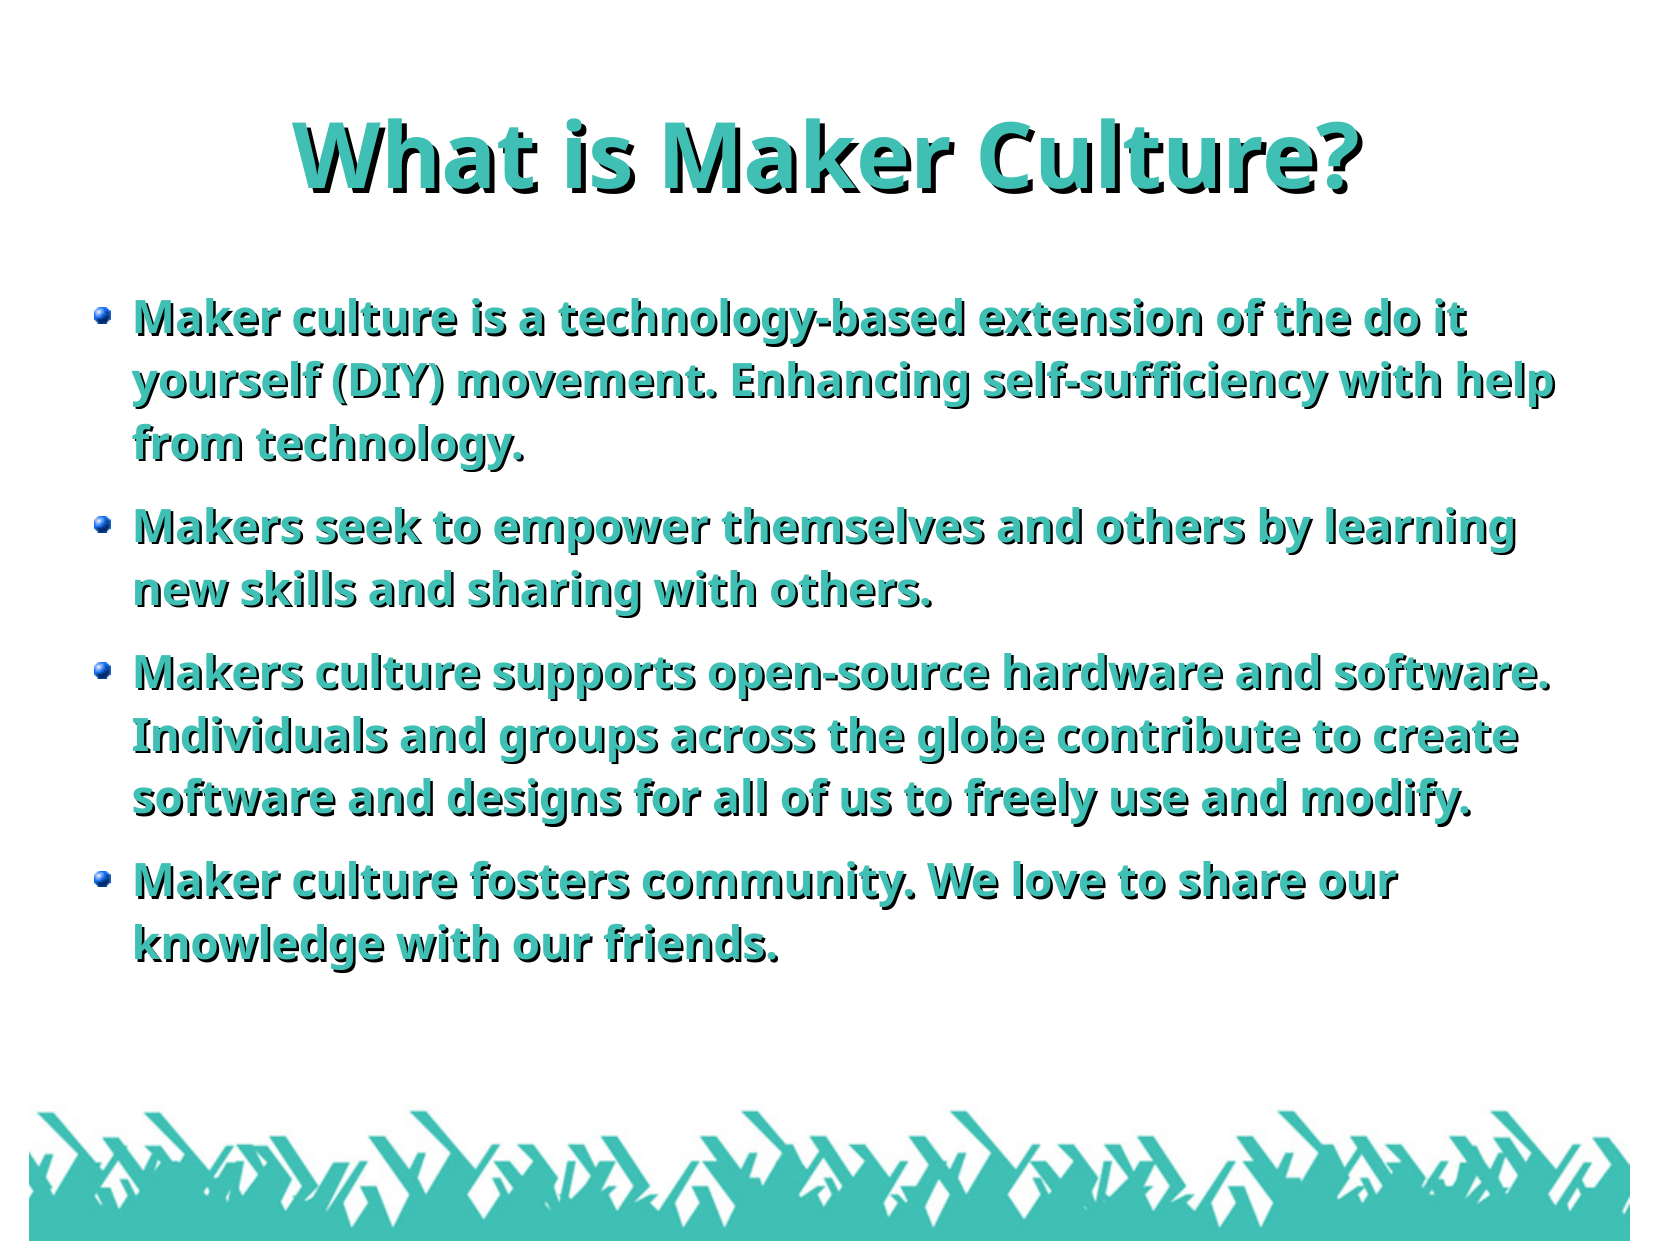

# What is Maker Culture?
Maker culture is a technology-based extension of the do it yourself (DIY) movement. Enhancing self-sufficiency with help from technology.
Makers seek to empower themselves and others by learning new skills and sharing with others.
Makers culture supports open-source hardware and software. Individuals and groups across the globe contribute to create software and designs for all of us to freely use and modify.
Maker culture fosters community. We love to share our knowledge with our friends.